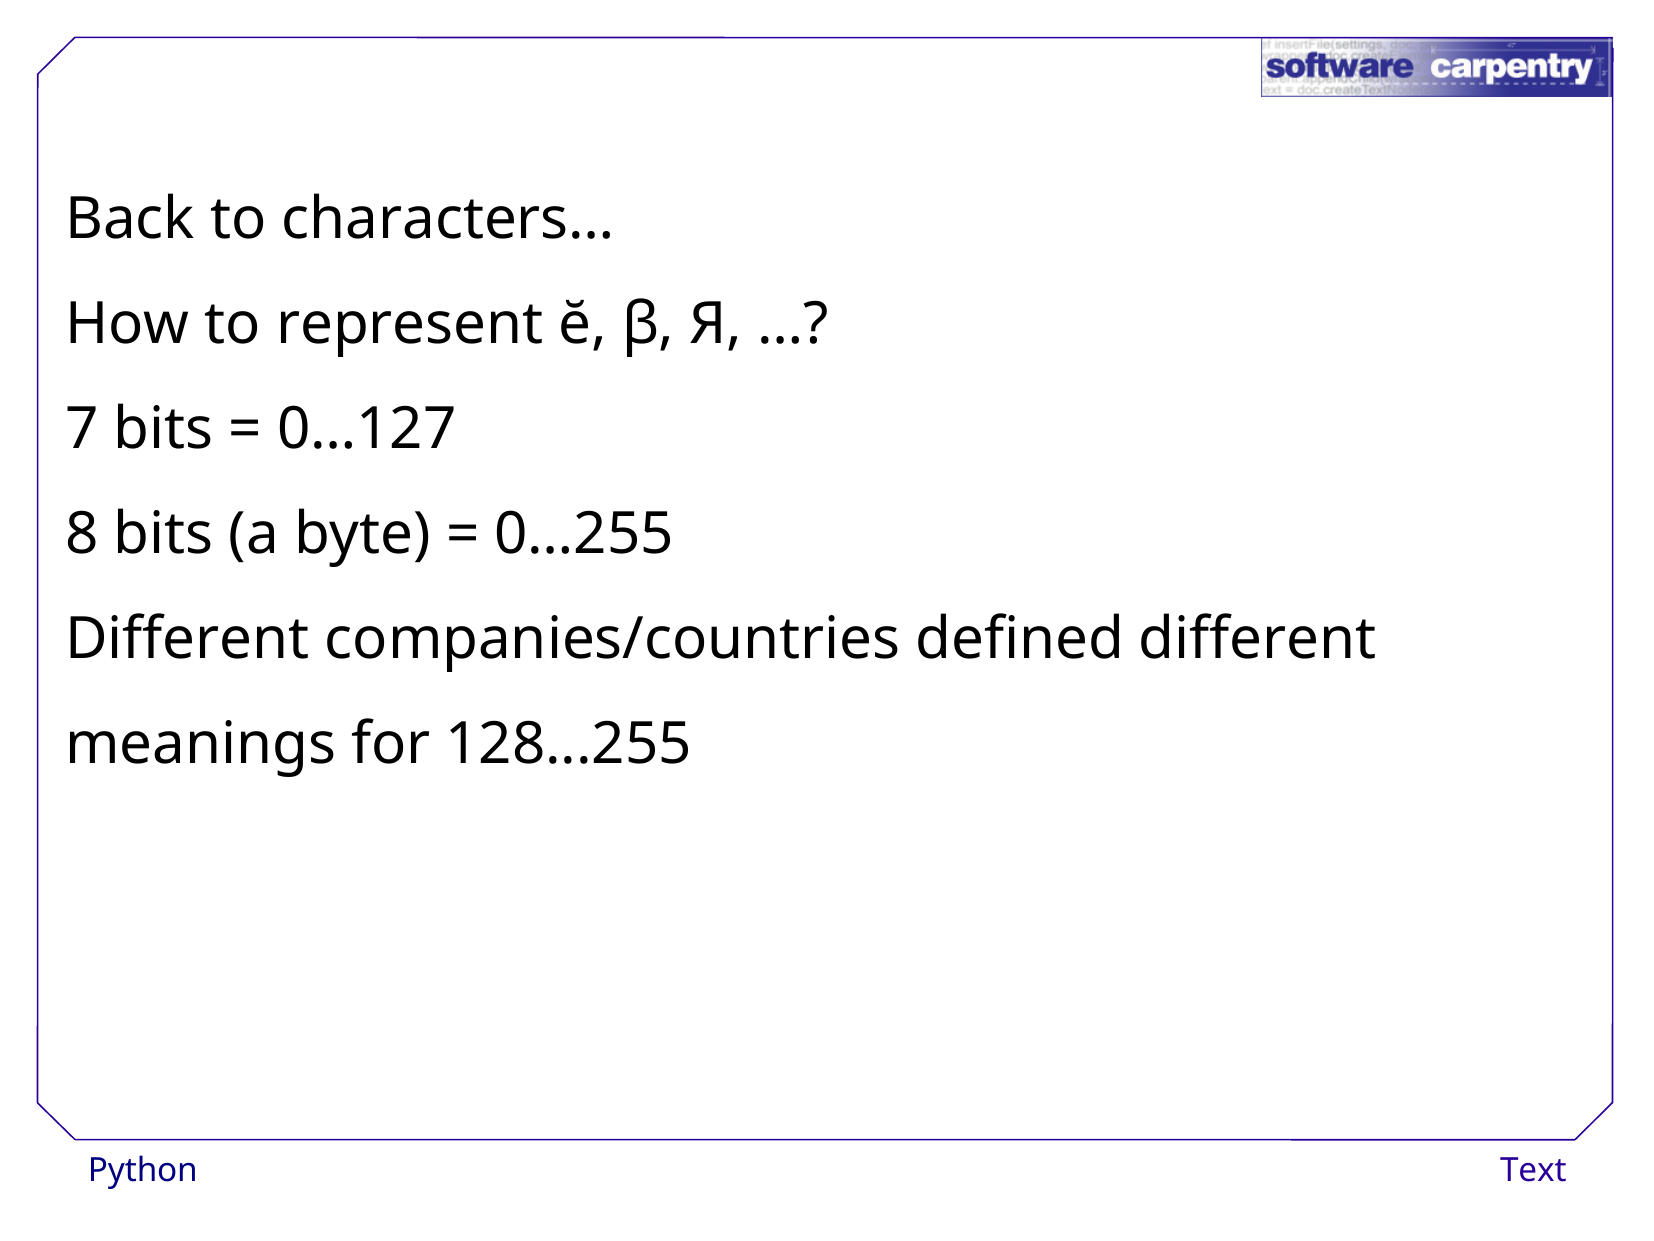

Back to characters…
How to represent ĕ, β, Я, …?
7 bits = 0…127
8 bits (a byte) = 0…255
Different companies/countries defined different
meanings for 128...255